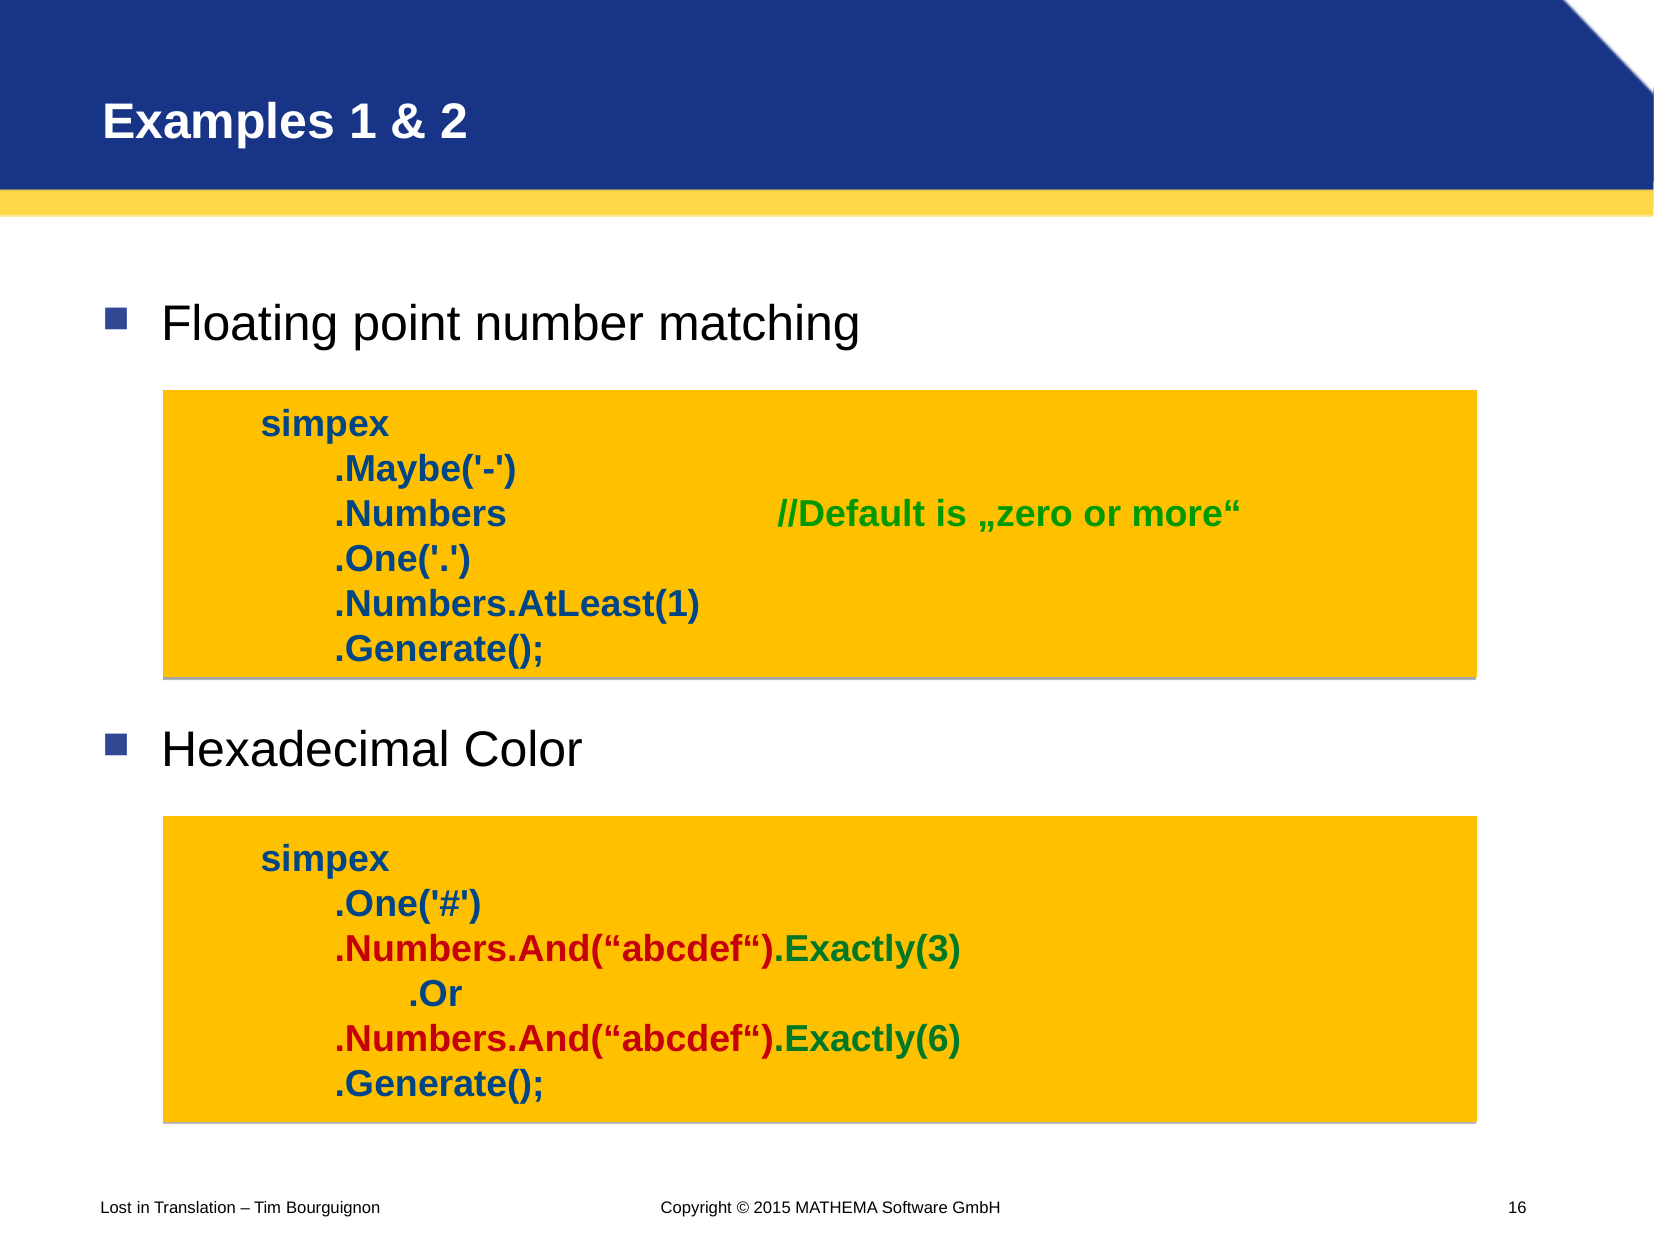

# Examples 1 & 2
Floating point number matching
Hexadecimal Color
simpex
	.Maybe('-')
	.Numbers				//Default is „zero or more“
	.One('.')
	.Numbers.AtLeast(1)
	.Generate();
simpex
	.One('#')
	.Numbers.And(“abcdef“).Exactly(3)
		.Or
	.Numbers.And(“abcdef“).Exactly(6)
	.Generate();